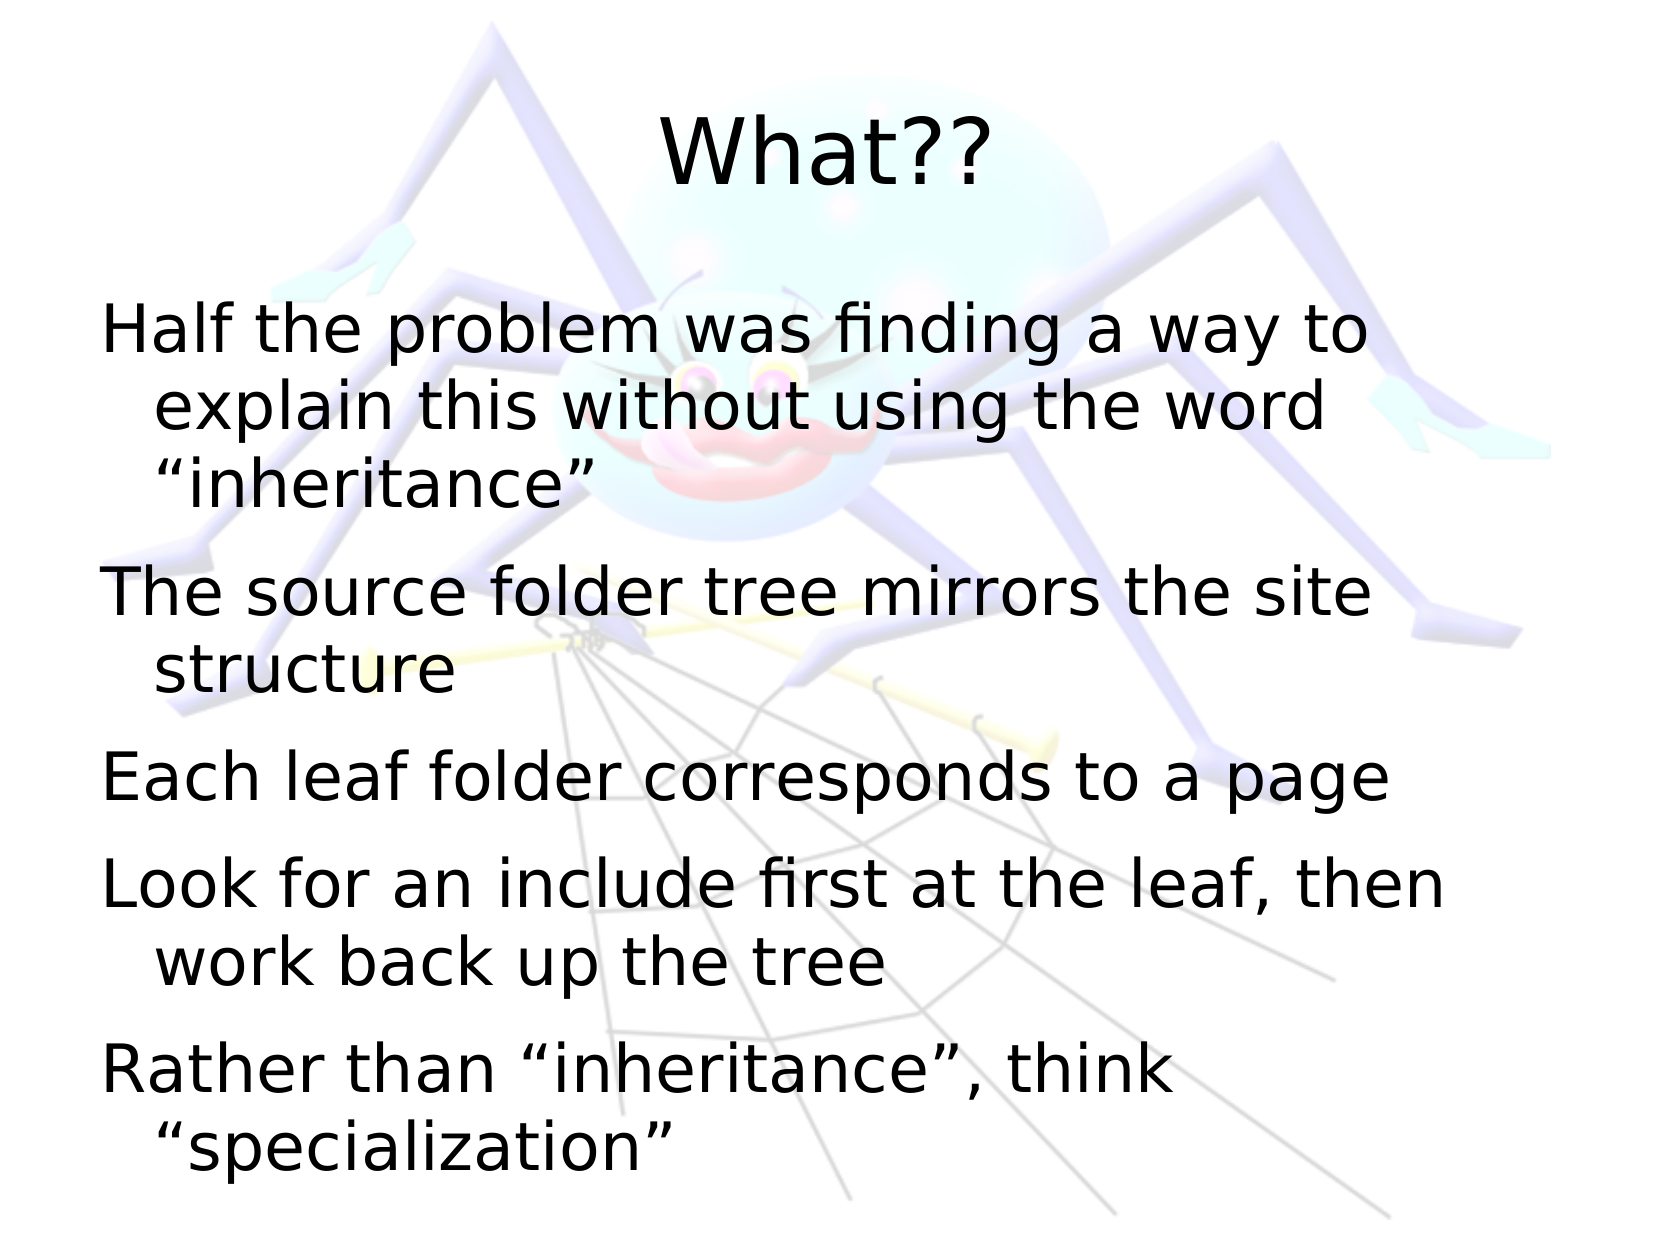

# What??
Half the problem was finding a way to explain this without using the word “inheritance”
The source folder tree mirrors the site structure
Each leaf folder corresponds to a page
Look for an include first at the leaf, then work back up the tree
Rather than “inheritance”, think “specialization”